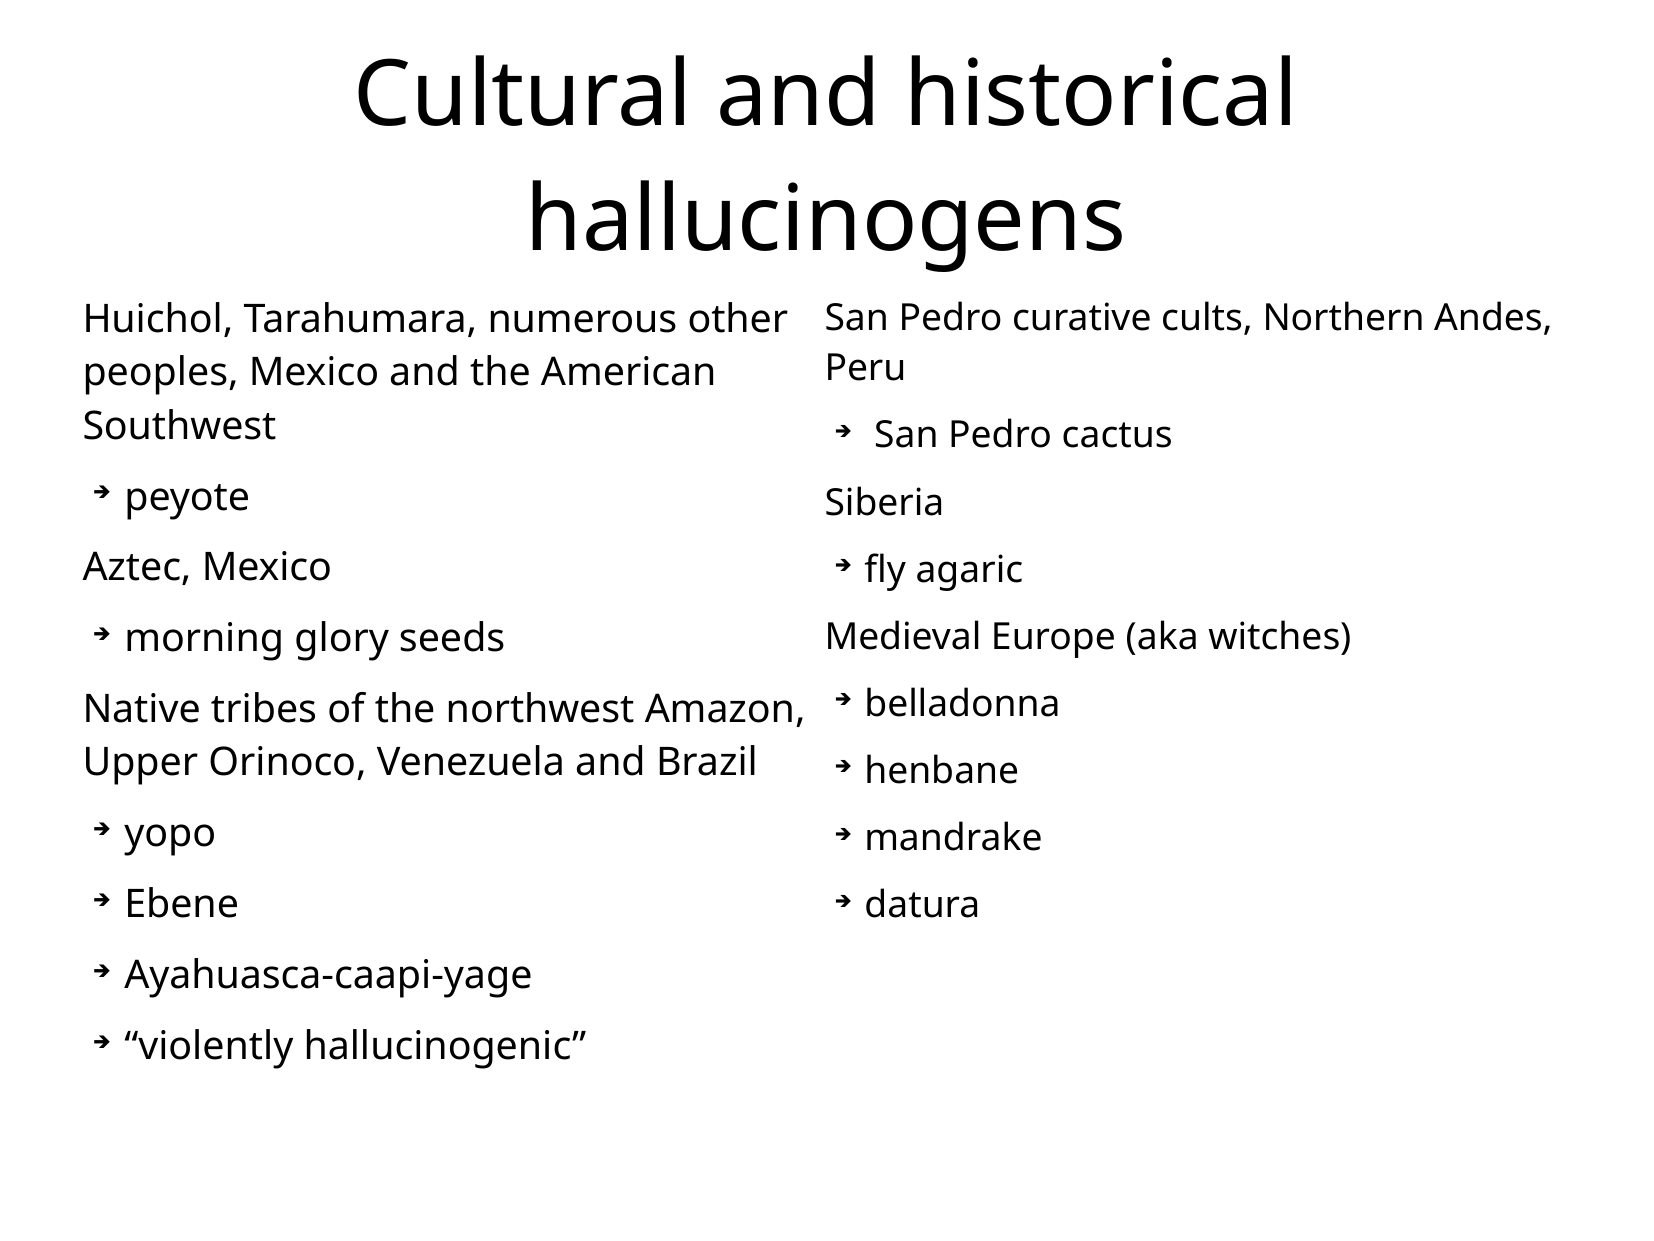

# Cultural and historical hallucinogens
Huichol, Tarahumara, numerous other peoples, Mexico and the American Southwest
peyote
Aztec, Mexico
morning glory seeds
Native tribes of the northwest Amazon, Upper Orinoco, Venezuela and Brazil
yopo
Ebene
Ayahuasca-caapi-yage
“violently hallucinogenic”
San Pedro curative cults, Northern Andes, Peru
 San Pedro cactus
Siberia
fly agaric
Medieval Europe (aka witches)
belladonna
henbane
mandrake
datura